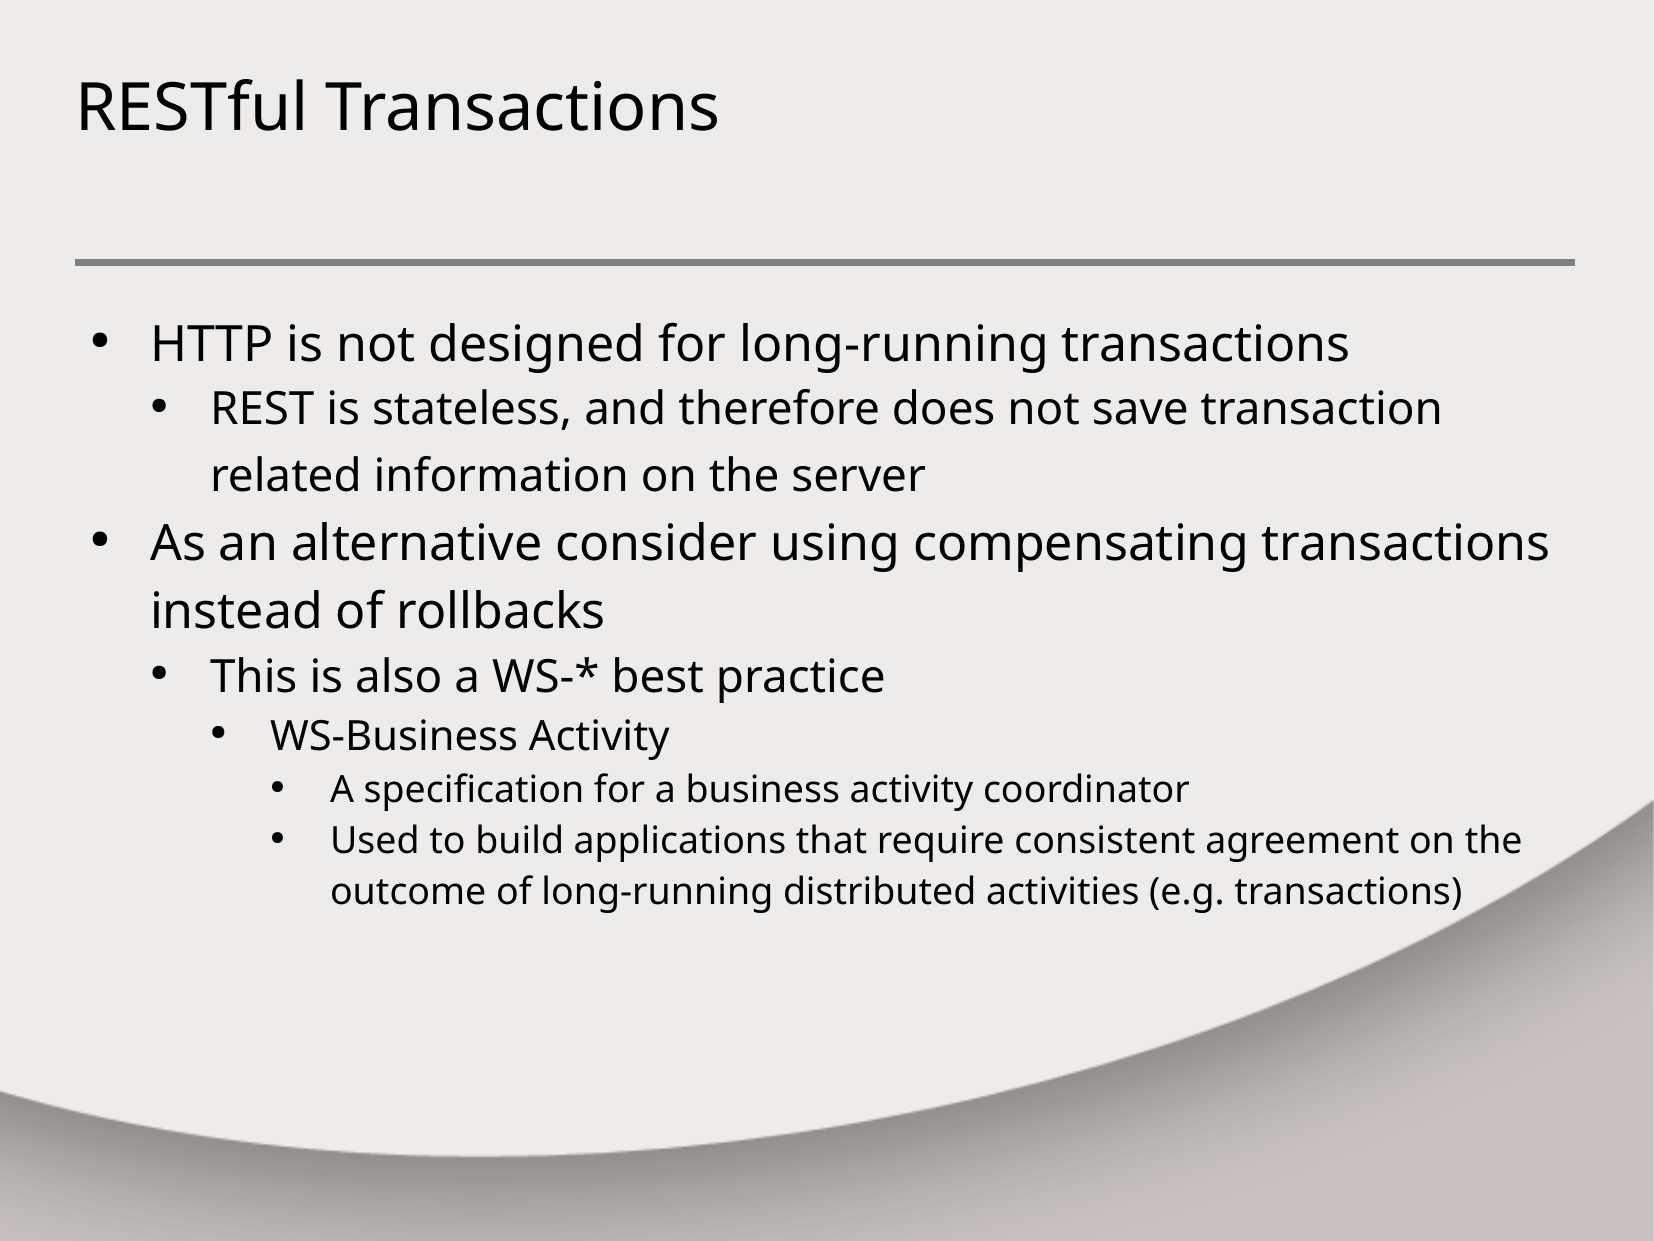

# RESTful Transactions
HTTP is not designed for long-running transactions
REST is stateless, and therefore does not save transaction related information on the server
As an alternative consider using compensating transactions instead of rollbacks
This is also a WS-* best practice
WS-Business Activity
A specification for a business activity coordinator
Used to build applications that require consistent agreement on the outcome of long-running distributed activities (e.g. transactions)